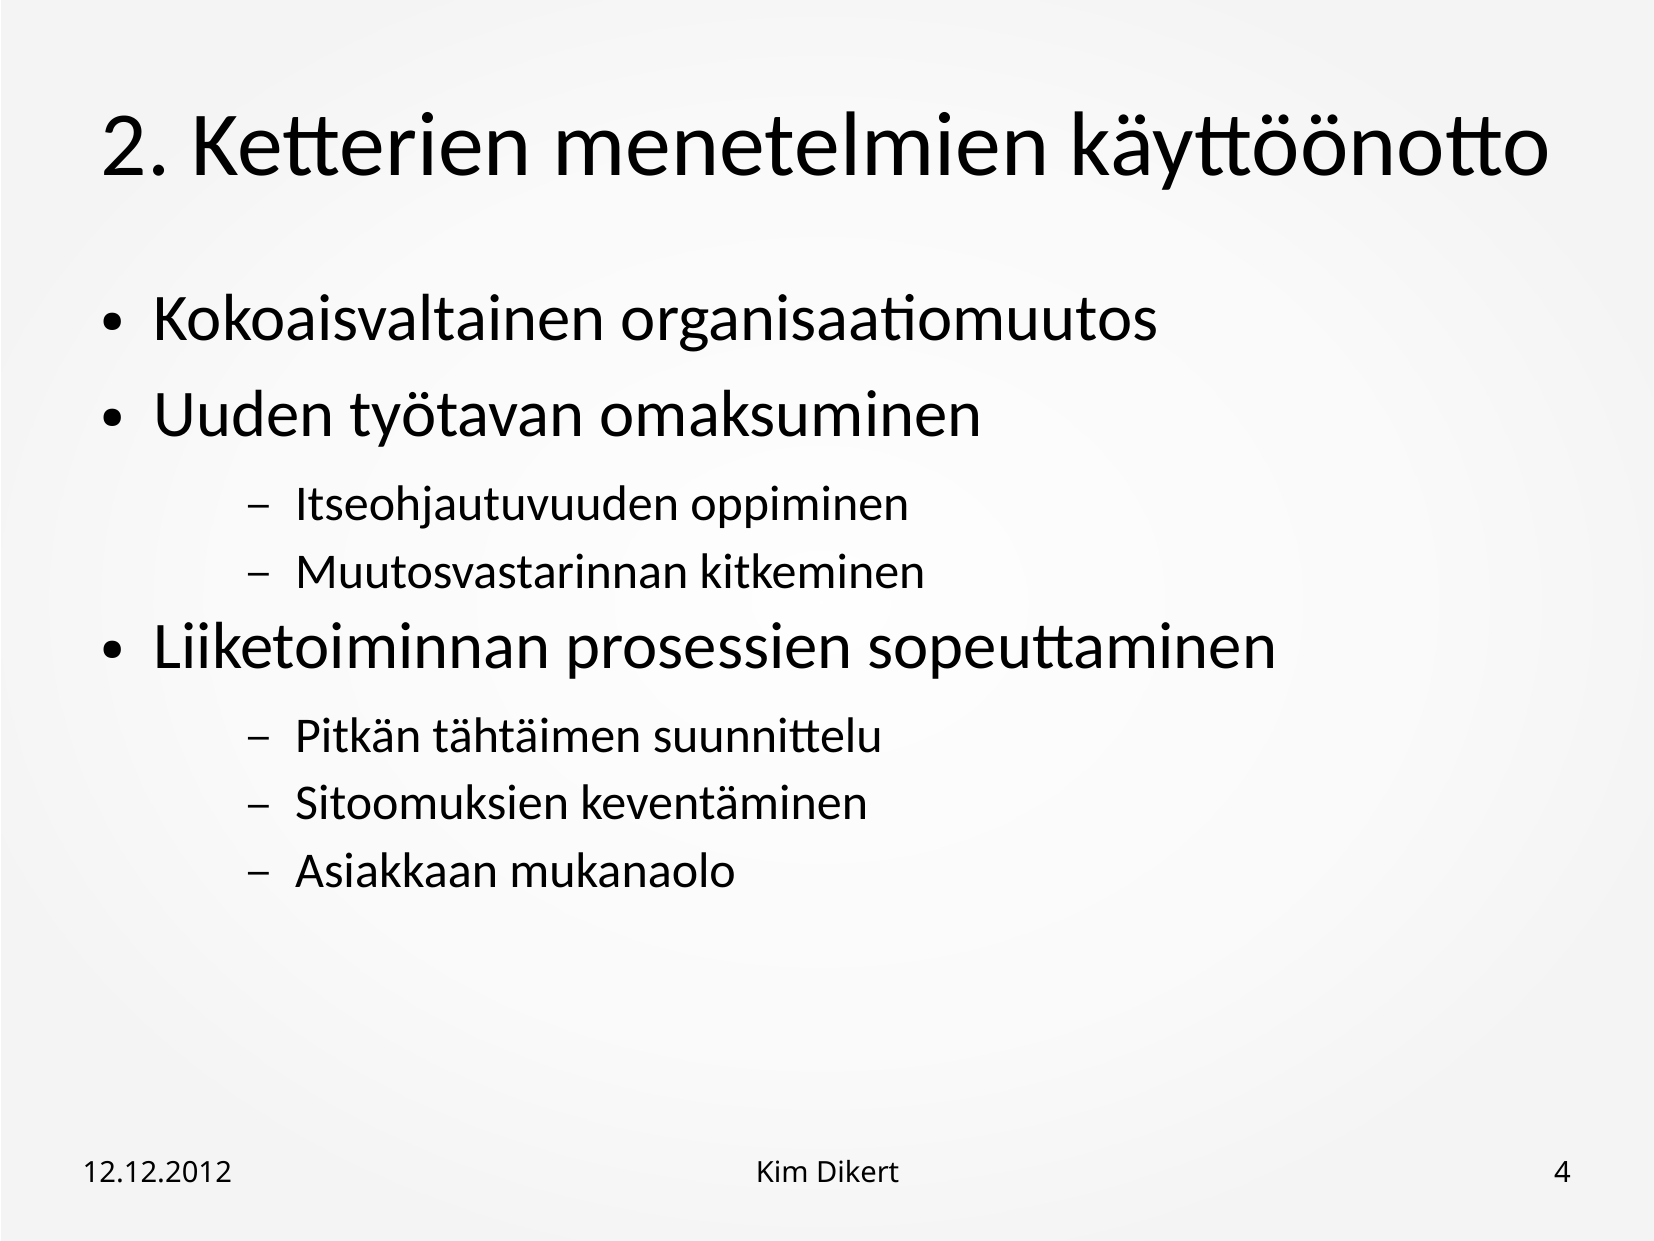

# 2. Ketterien menetelmien käyttöönotto
Kokoaisvaltainen organisaatiomuutos
Uuden työtavan omaksuminen
Itseohjautuvuuden oppiminen
Muutosvastarinnan kitkeminen
Liiketoiminnan prosessien sopeuttaminen
Pitkän tähtäimen suunnittelu
Sitoomuksien keventäminen
Asiakkaan mukanaolo
4